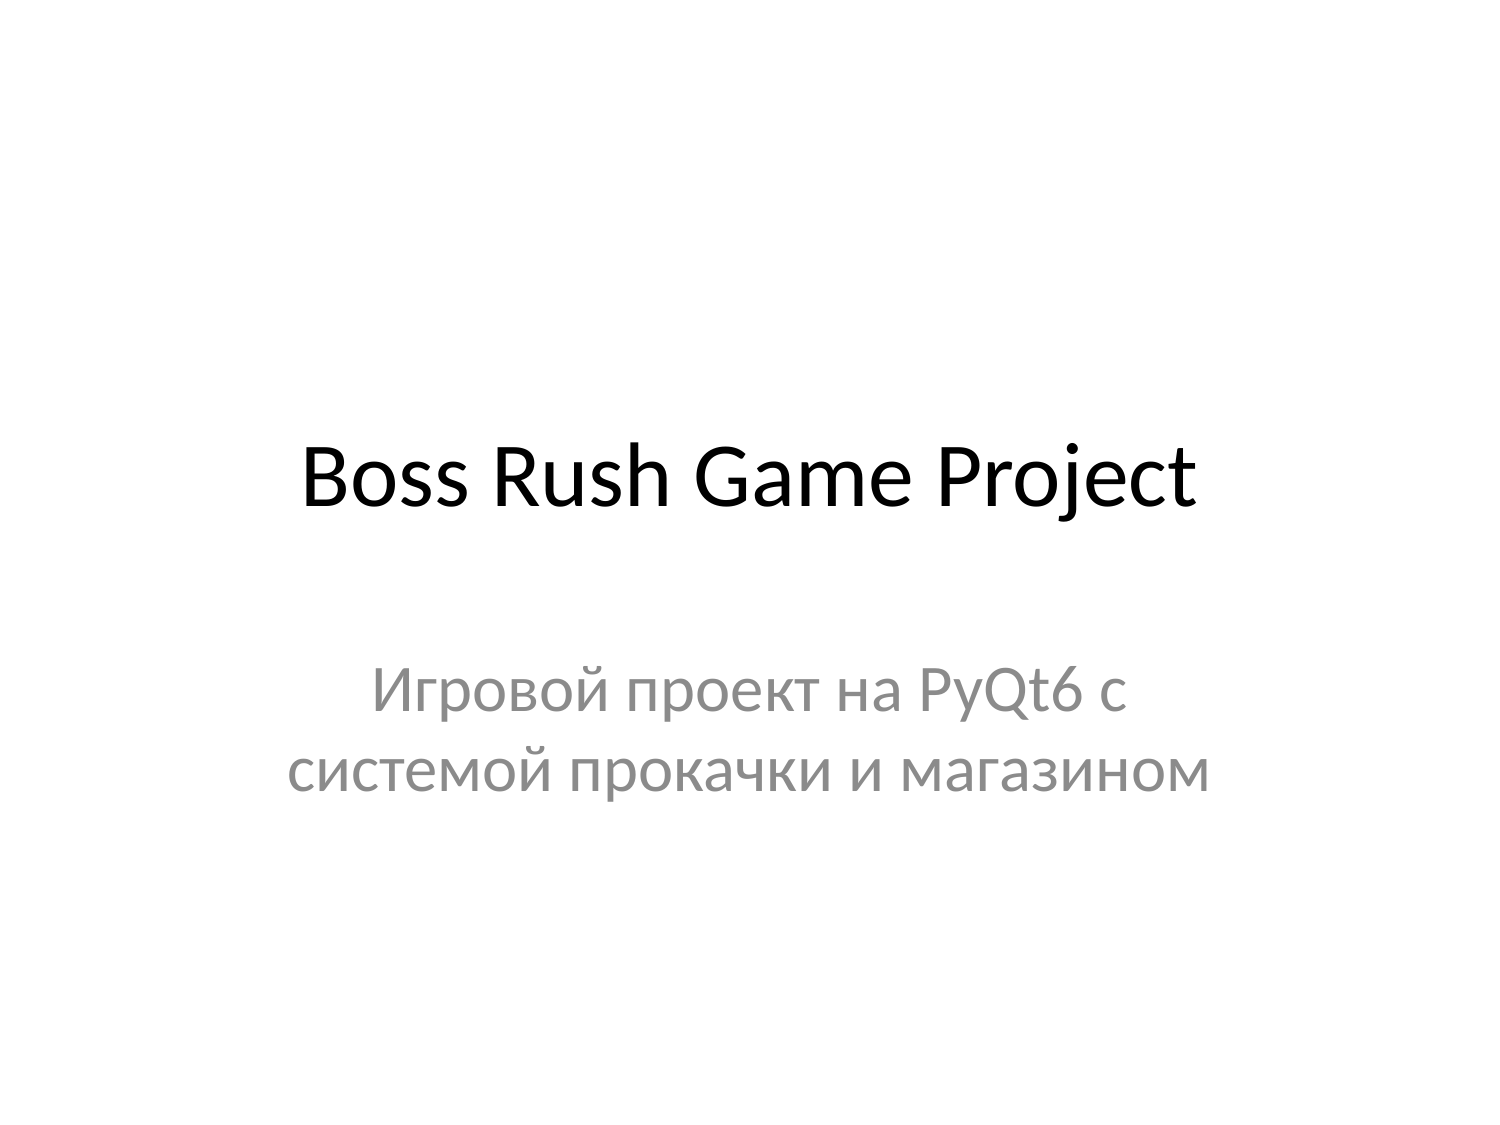

# Boss Rush Game Project
Игровой проект на PyQt6 с системой прокачки и магазином